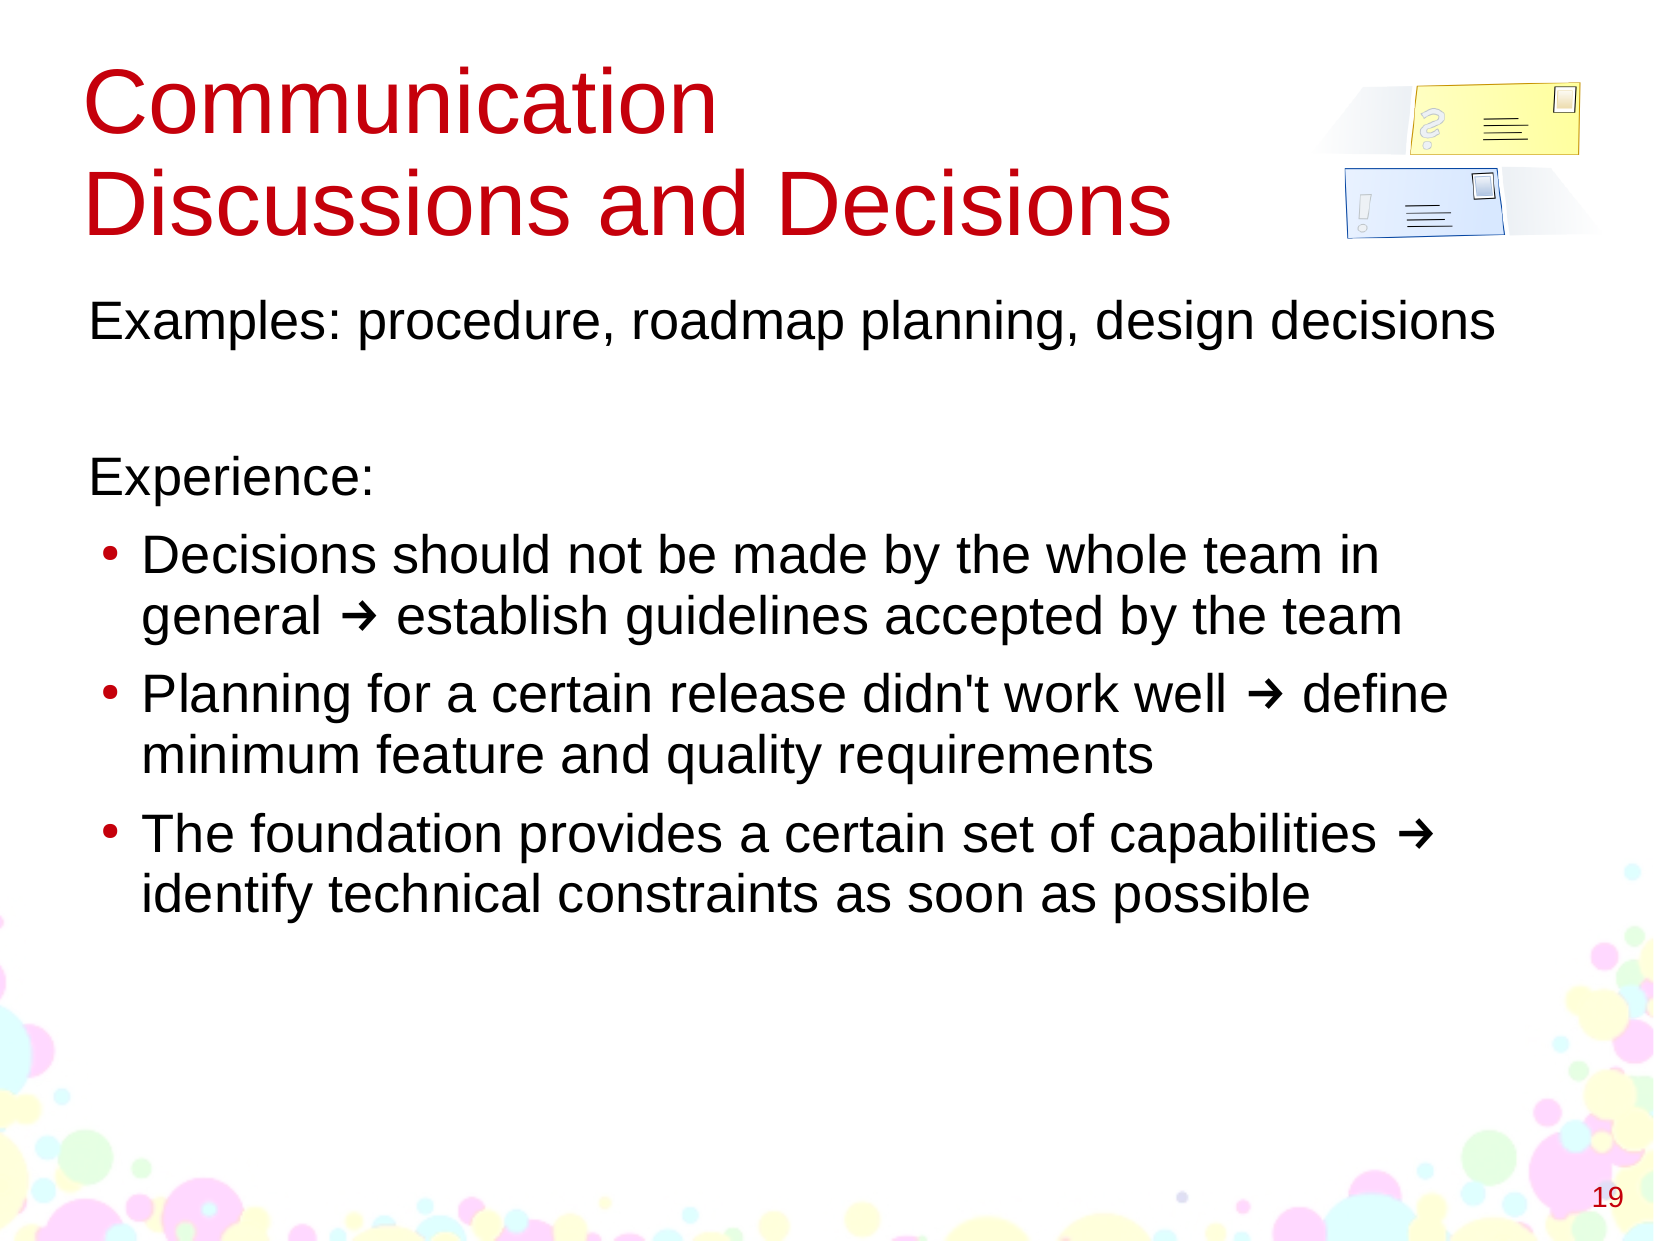

# Communication Discussions and Decisions
Examples: procedure, roadmap planning, design decisions
Experience:
Decisions should not be made by the whole team in general → establish guidelines accepted by the team
Planning for a certain release didn't work well → define minimum feature and quality requirements
The foundation provides a certain set of capabilities → identify technical constraints as soon as possible
19